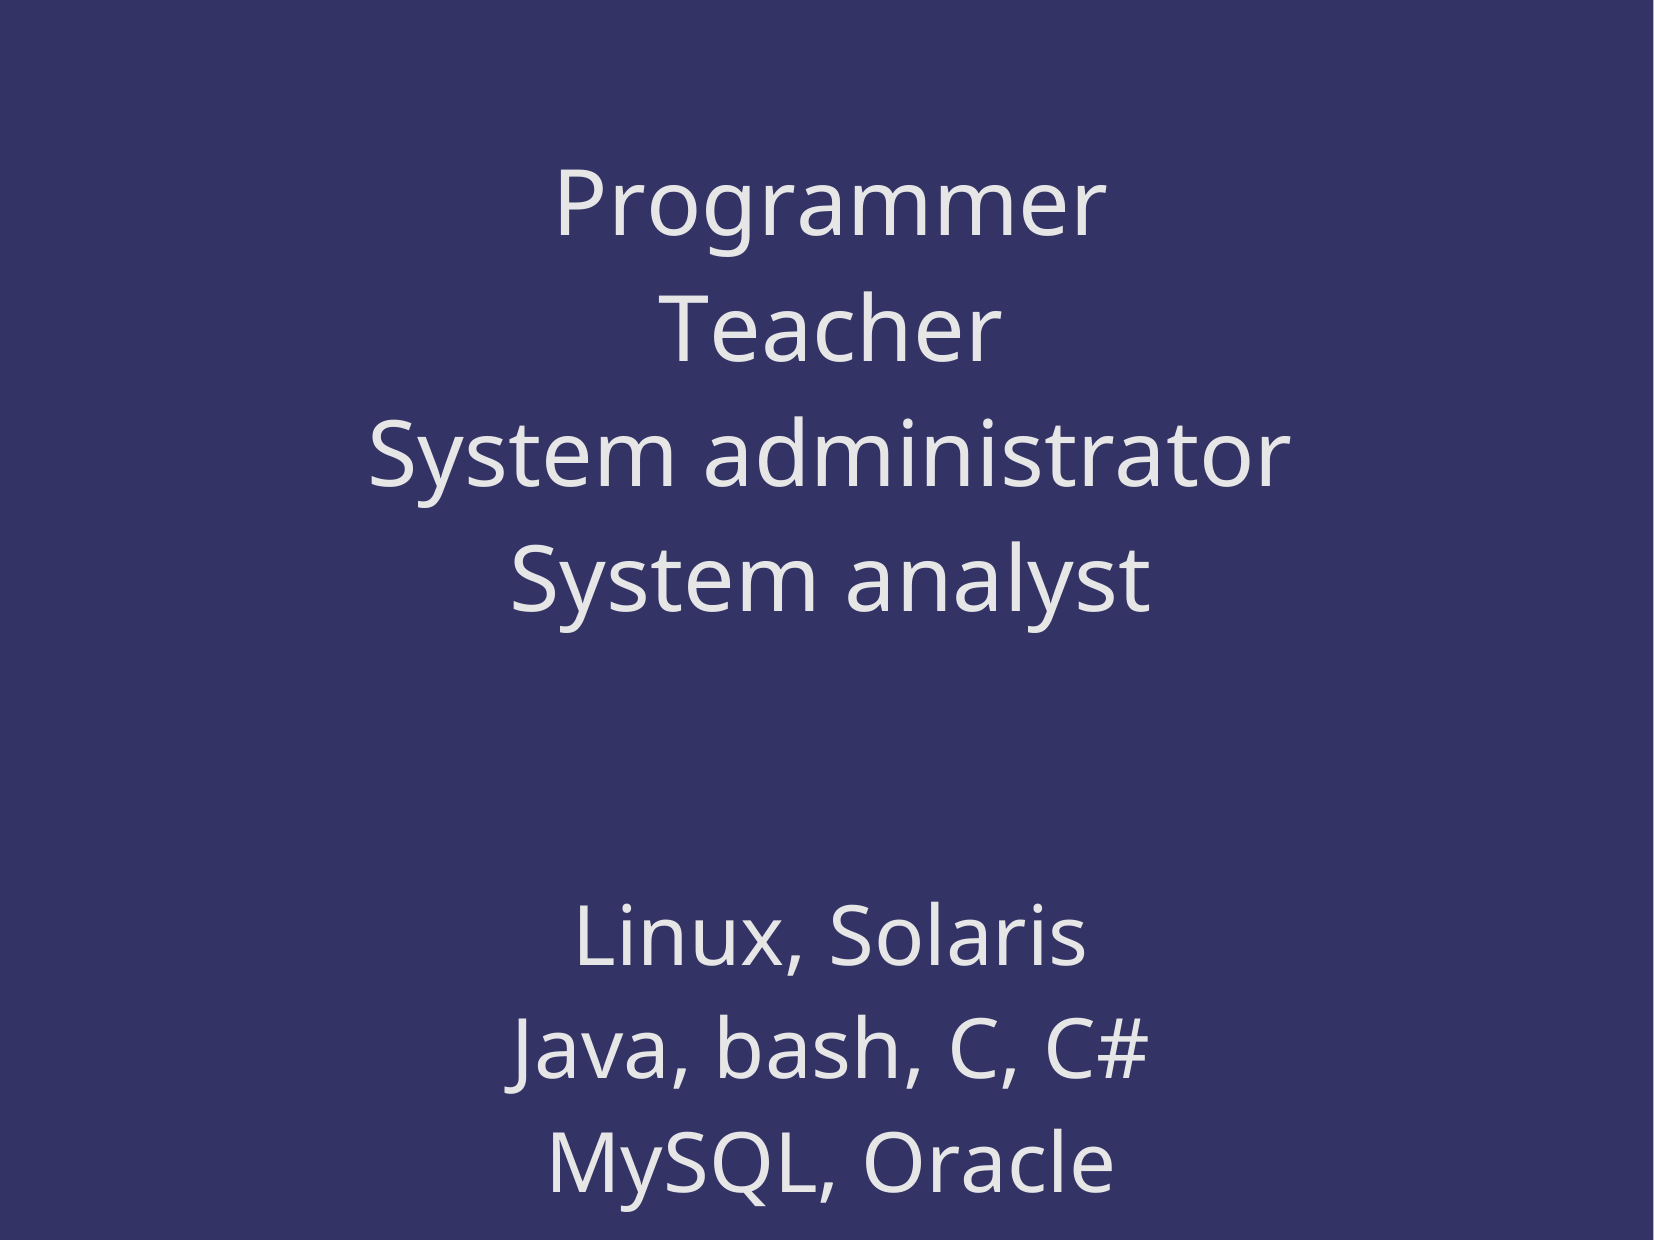

# Programmer Teacher System administrator System analyst Linux, Solaris Java, bash, C, C# MySQL, Oracle